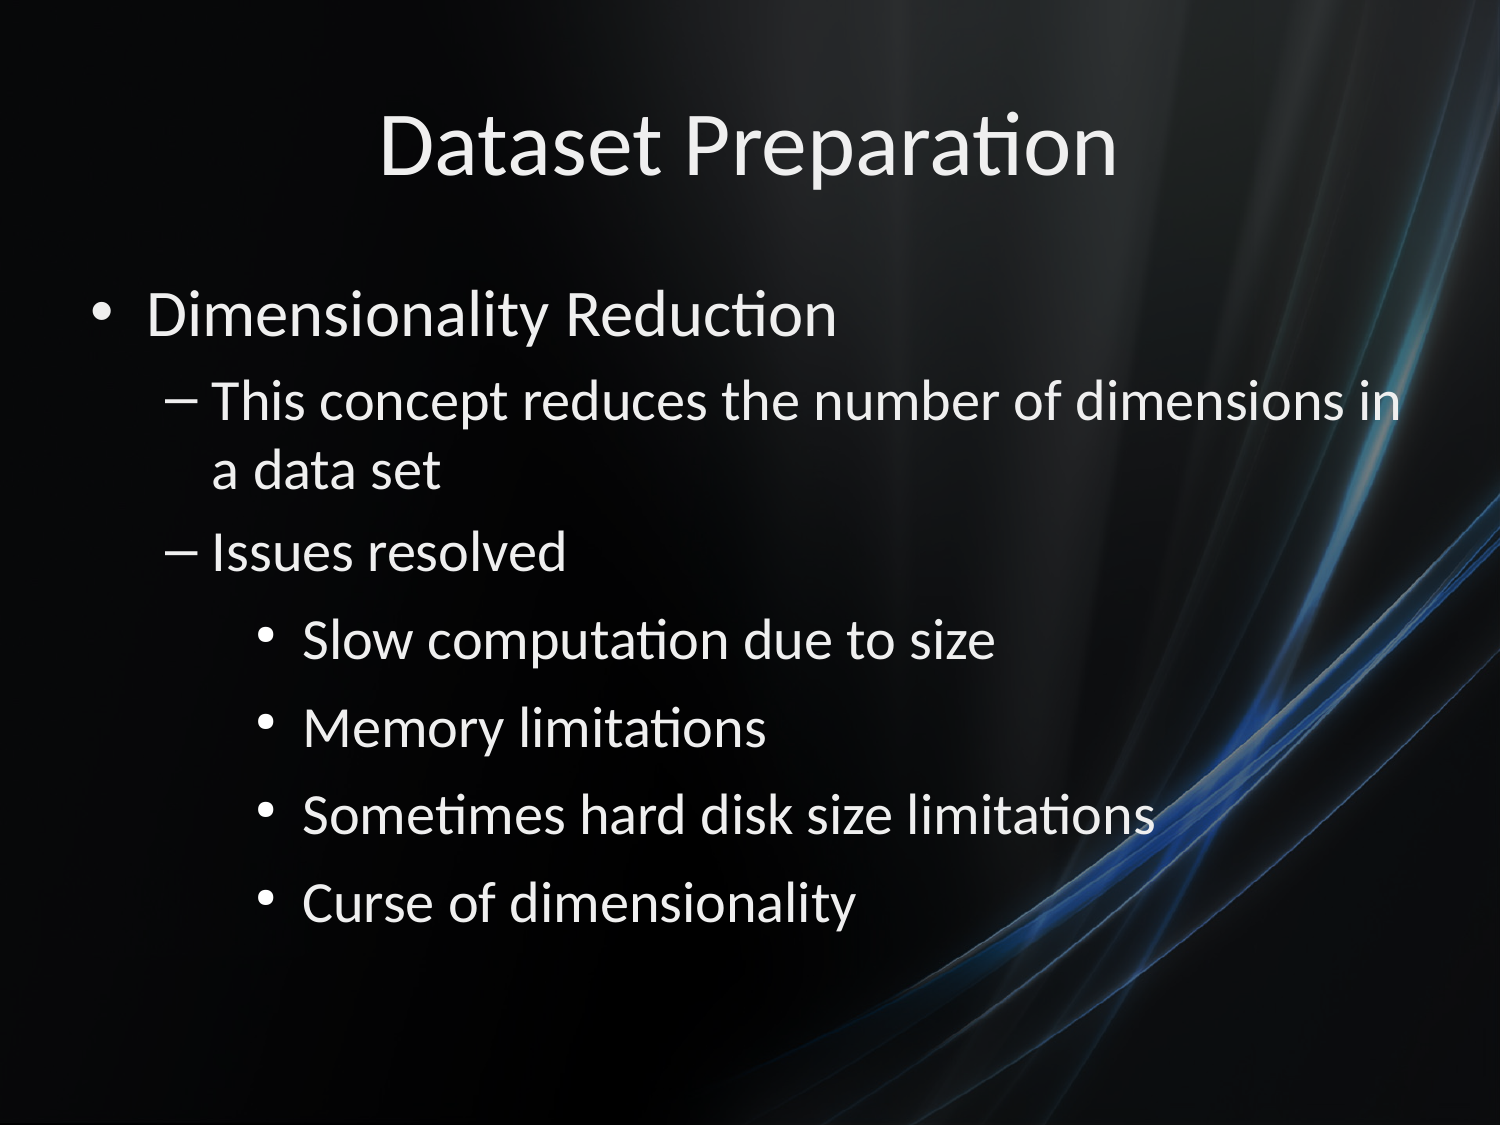

# Dataset Preparation
Dimensionality Reduction
This concept reduces the number of dimensions in a data set
Issues resolved
Slow computation due to size
Memory limitations
Sometimes hard disk size limitations
Curse of dimensionality